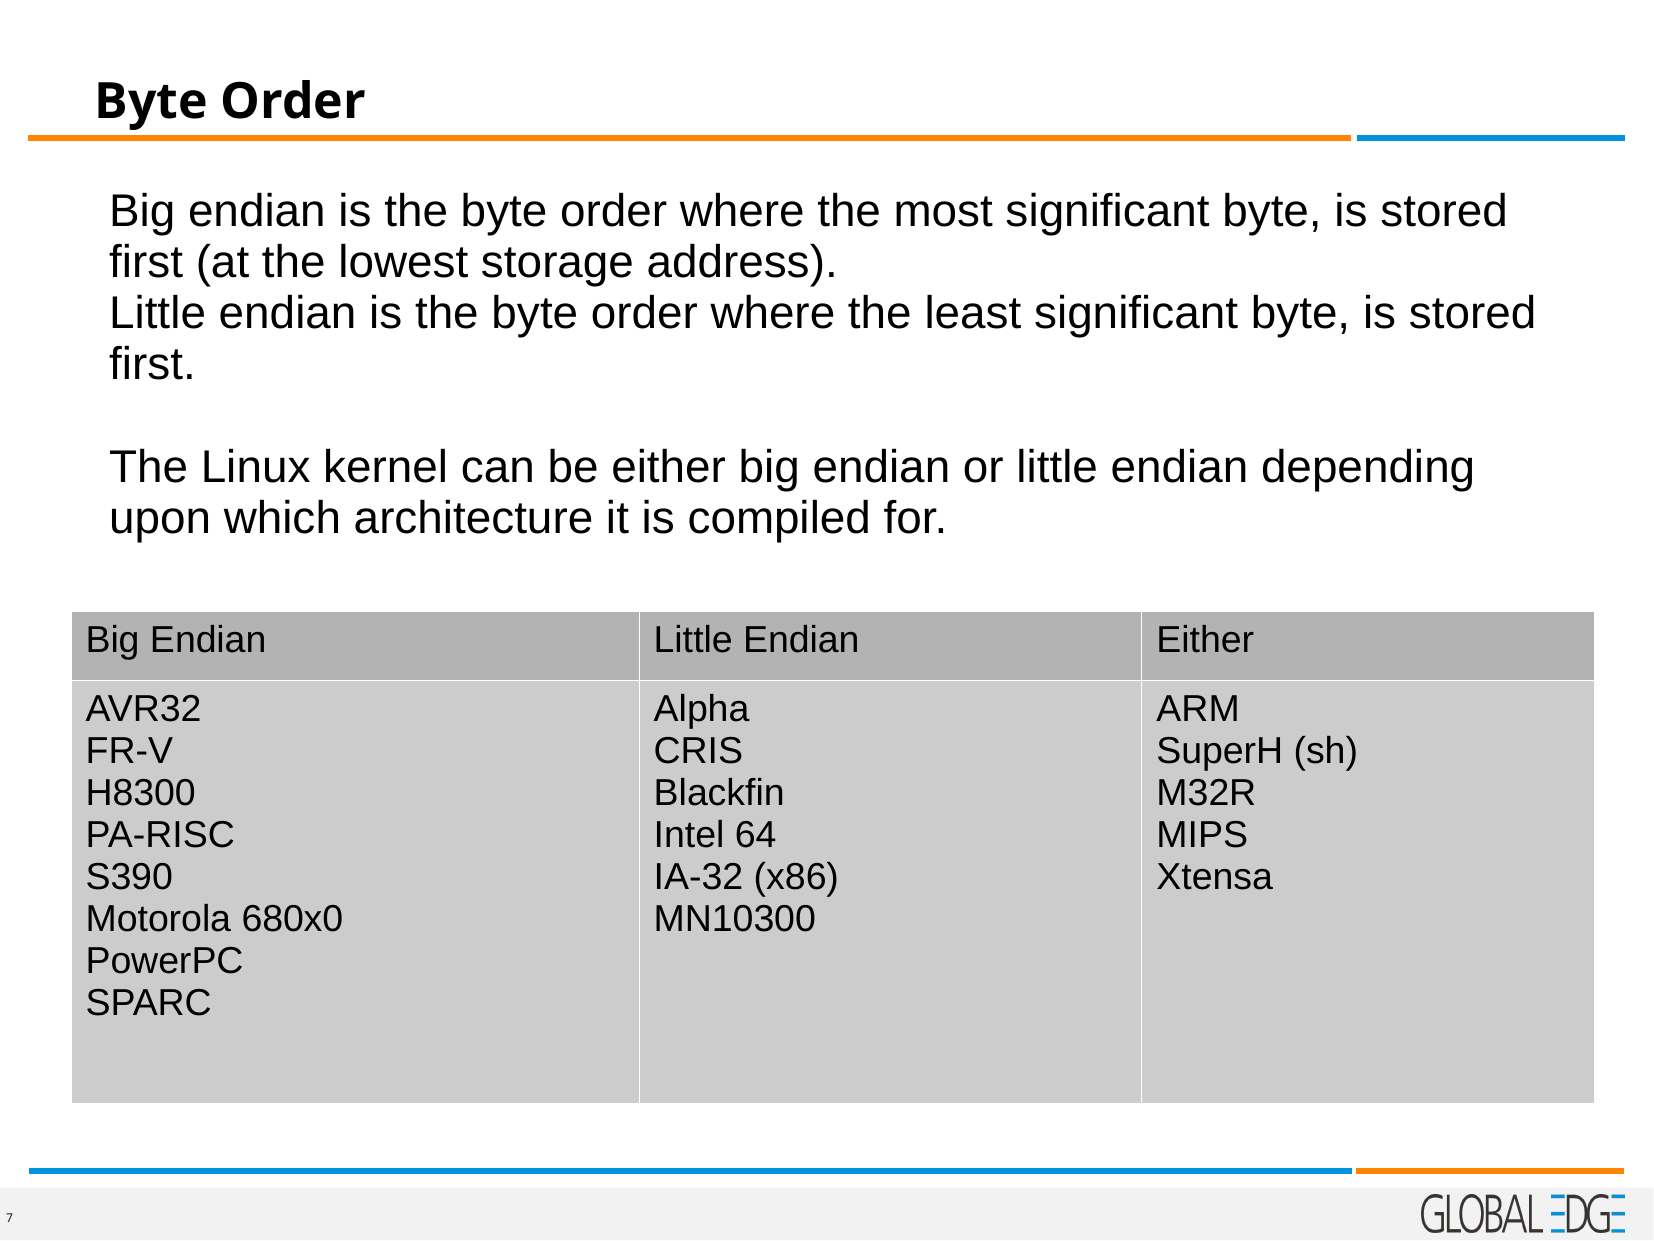

Byte Order
Big endian is the byte order where the most significant byte, is stored first (at the lowest storage address).
Little endian is the byte order where the least significant byte, is stored first.
The Linux kernel can be either big endian or little endian depending upon which architecture it is compiled for.
| Big Endian | Little Endian | Either |
| --- | --- | --- |
| AVR32 FR-V H8300 PA-RISC S390 Motorola 680x0 PowerPC SPARC | Alpha CRIS Blackfin Intel 64 IA-32 (x86) MN10300 | ARM SuperH (sh) M32R MIPS Xtensa |